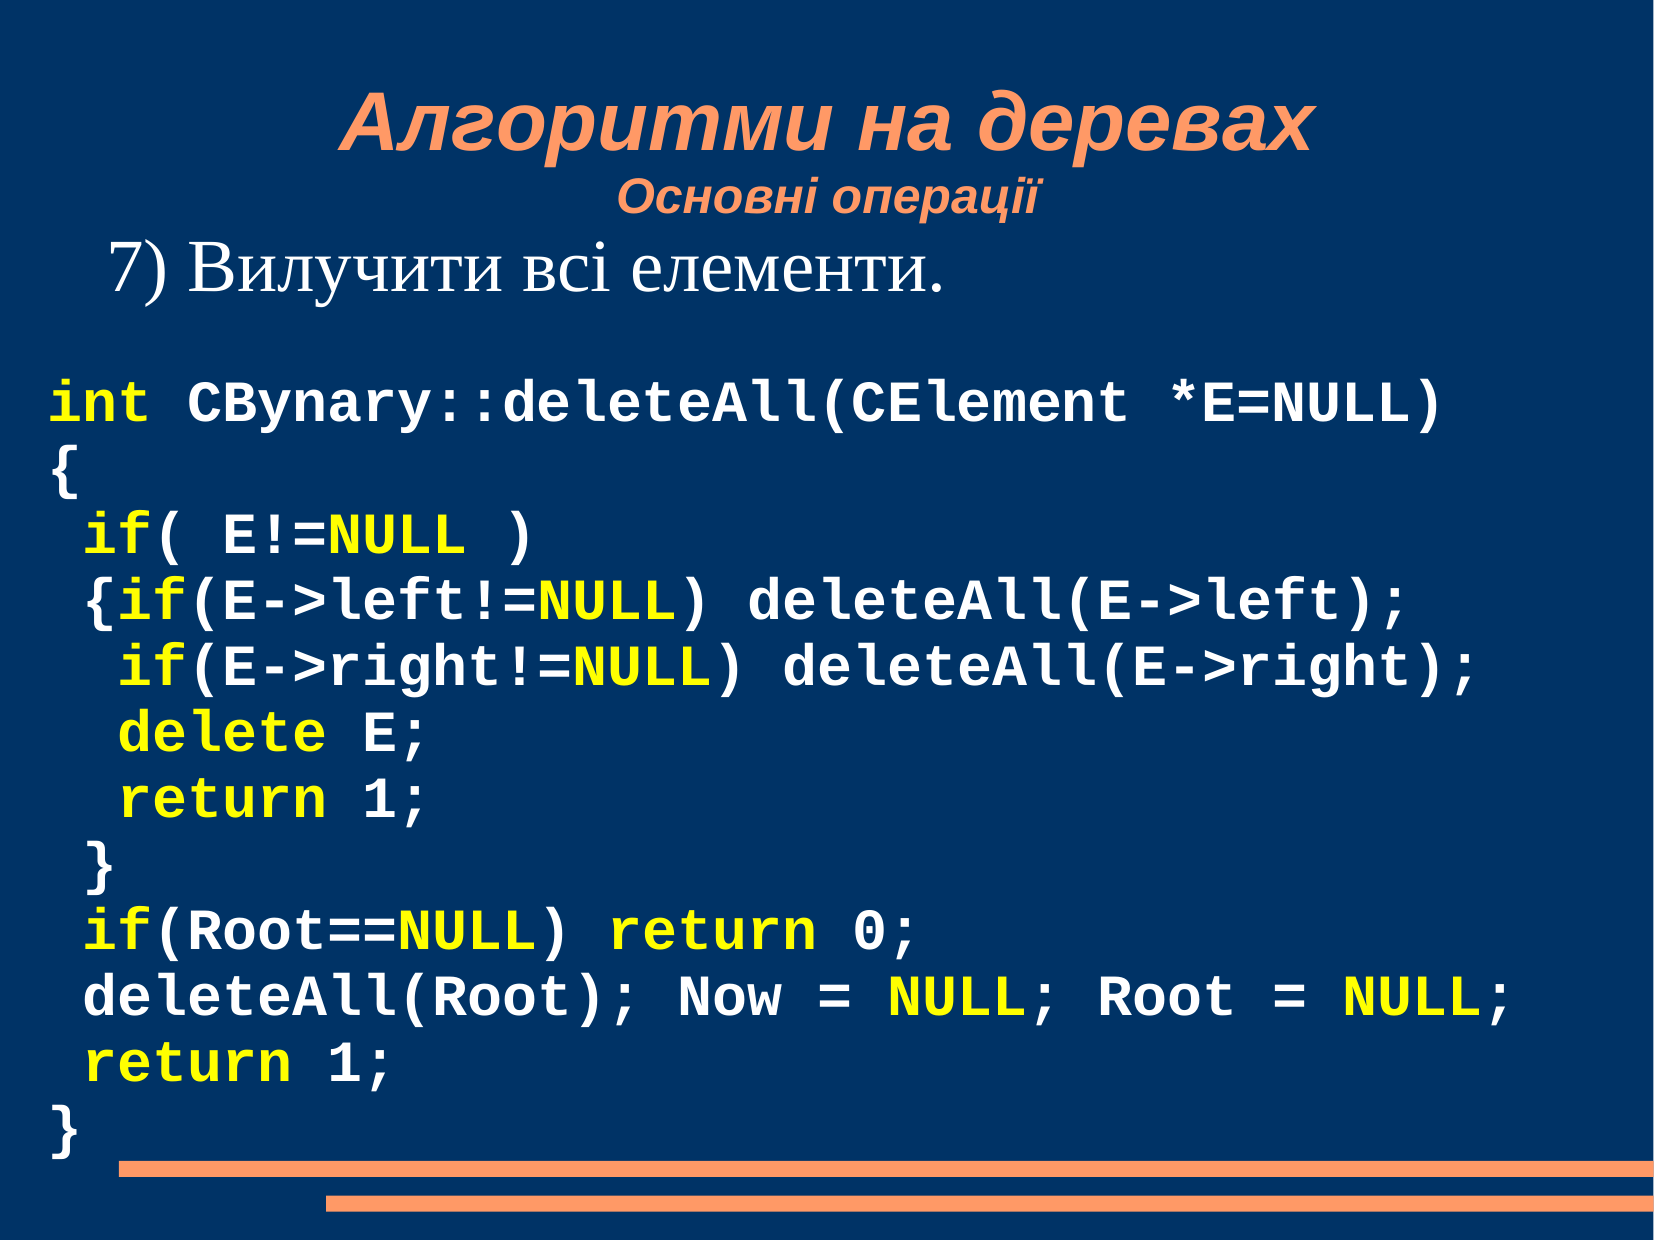

# Алгоритми на деревах Основні операції
7) Вилучити всі елементи.
int CBynary::deleteAll(CElement *E=NULL)
{
 if( E!=NULL )
 {if(E->left!=NULL) deleteAll(E->left);
 if(E->right!=NULL) deleteAll(E->right);
 delete E;
 return 1;
 }
 if(Root==NULL) return 0;
 deleteAll(Root); Now = NULL; Root = NULL;
 return 1;
}